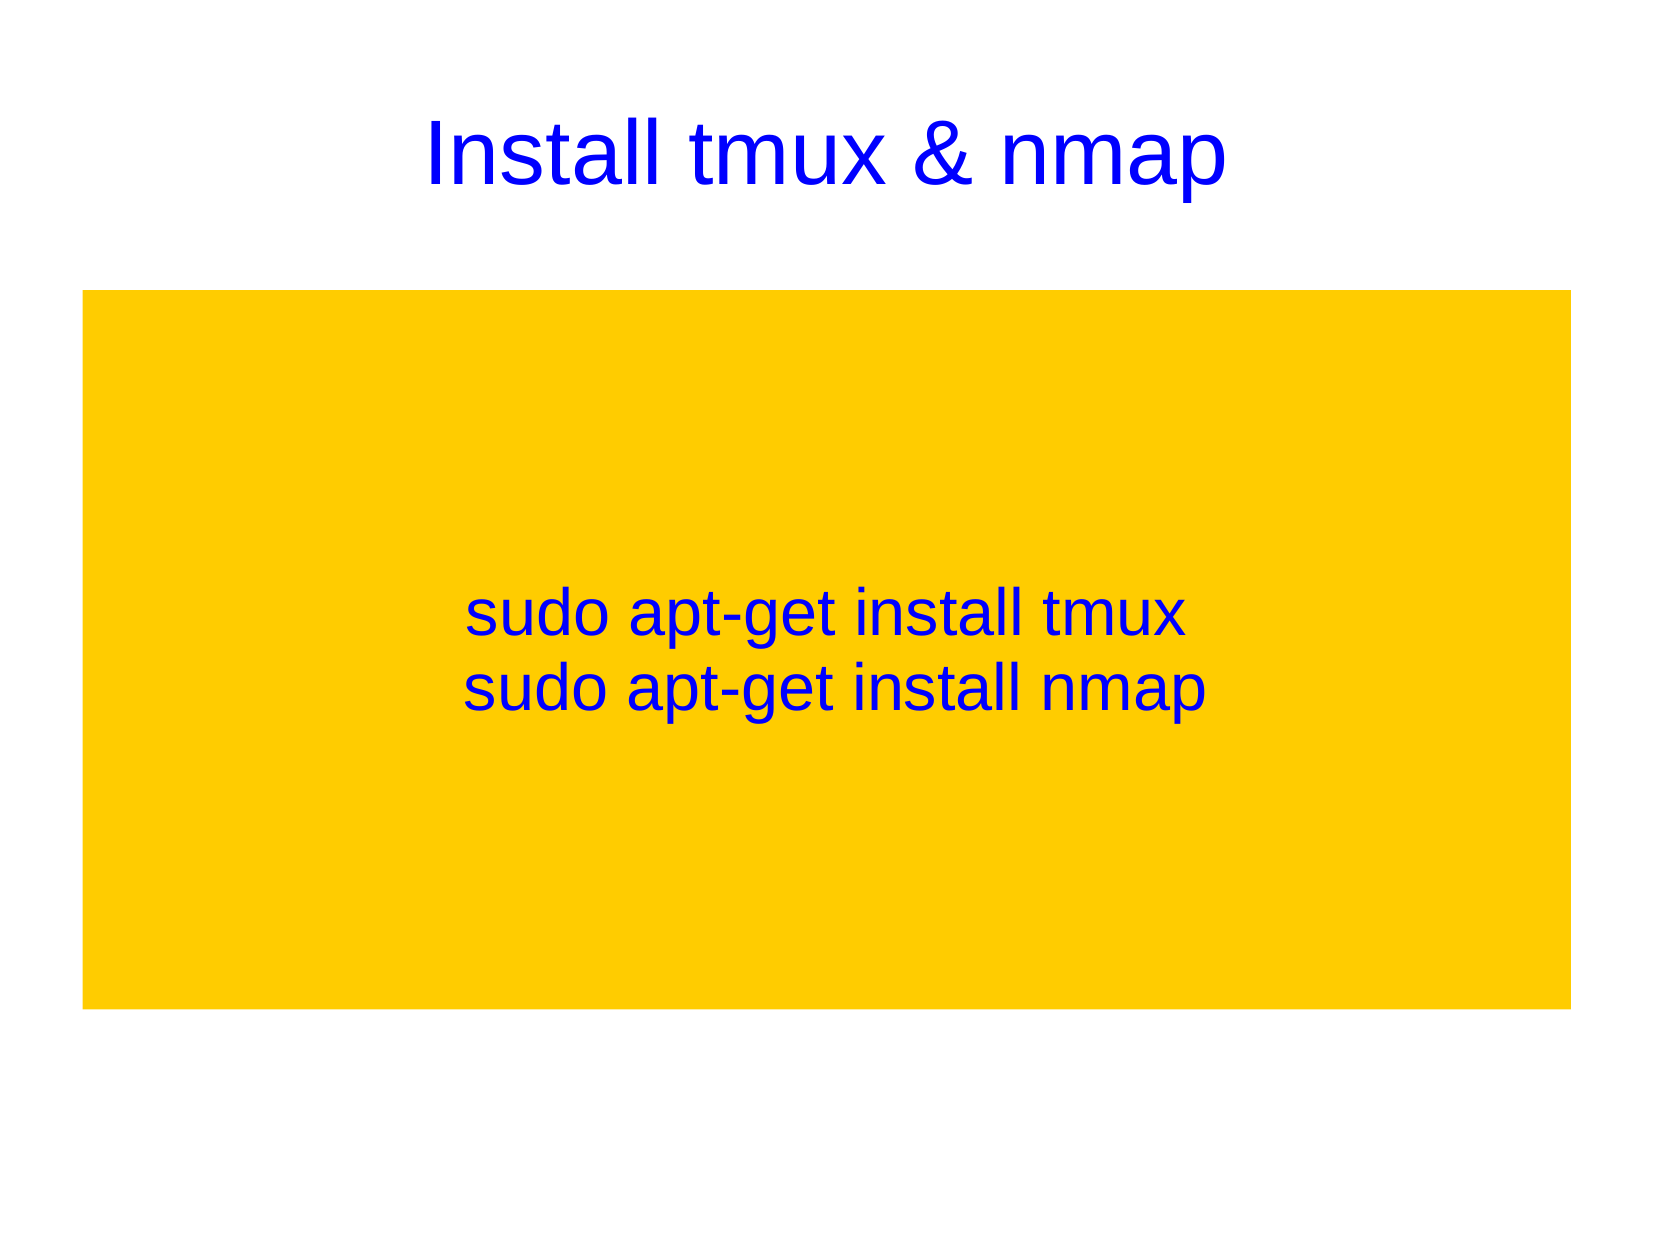

# Install tmux & nmap
sudo apt-get install tmux
 sudo apt-get install nmap